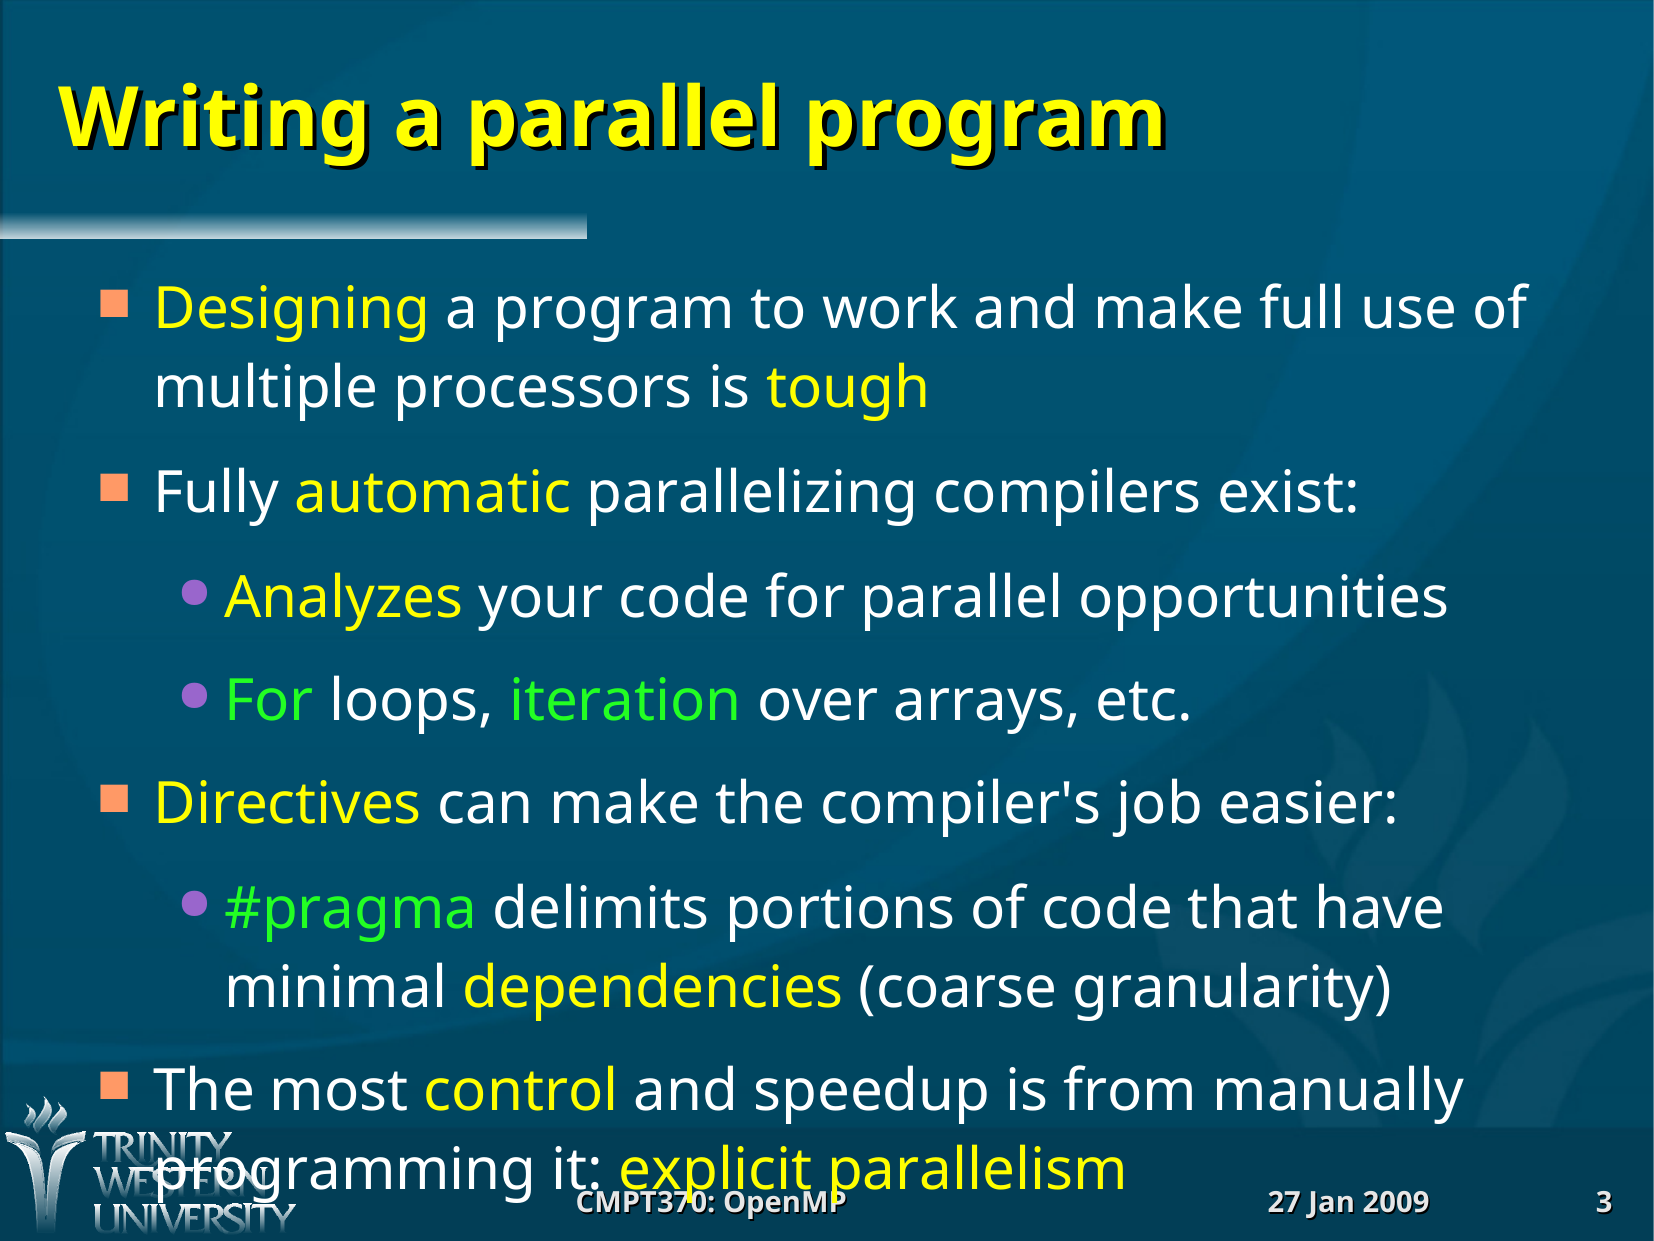

# Writing a parallel program
Designing a program to work and make full use of multiple processors is tough
Fully automatic parallelizing compilers exist:
Analyzes your code for parallel opportunities
For loops, iteration over arrays, etc.
Directives can make the compiler's job easier:
#pragma delimits portions of code that have minimal dependencies (coarse granularity)
The most control and speedup is from manually programming it: explicit parallelism
CMPT370: OpenMP
27 Jan 2009
3